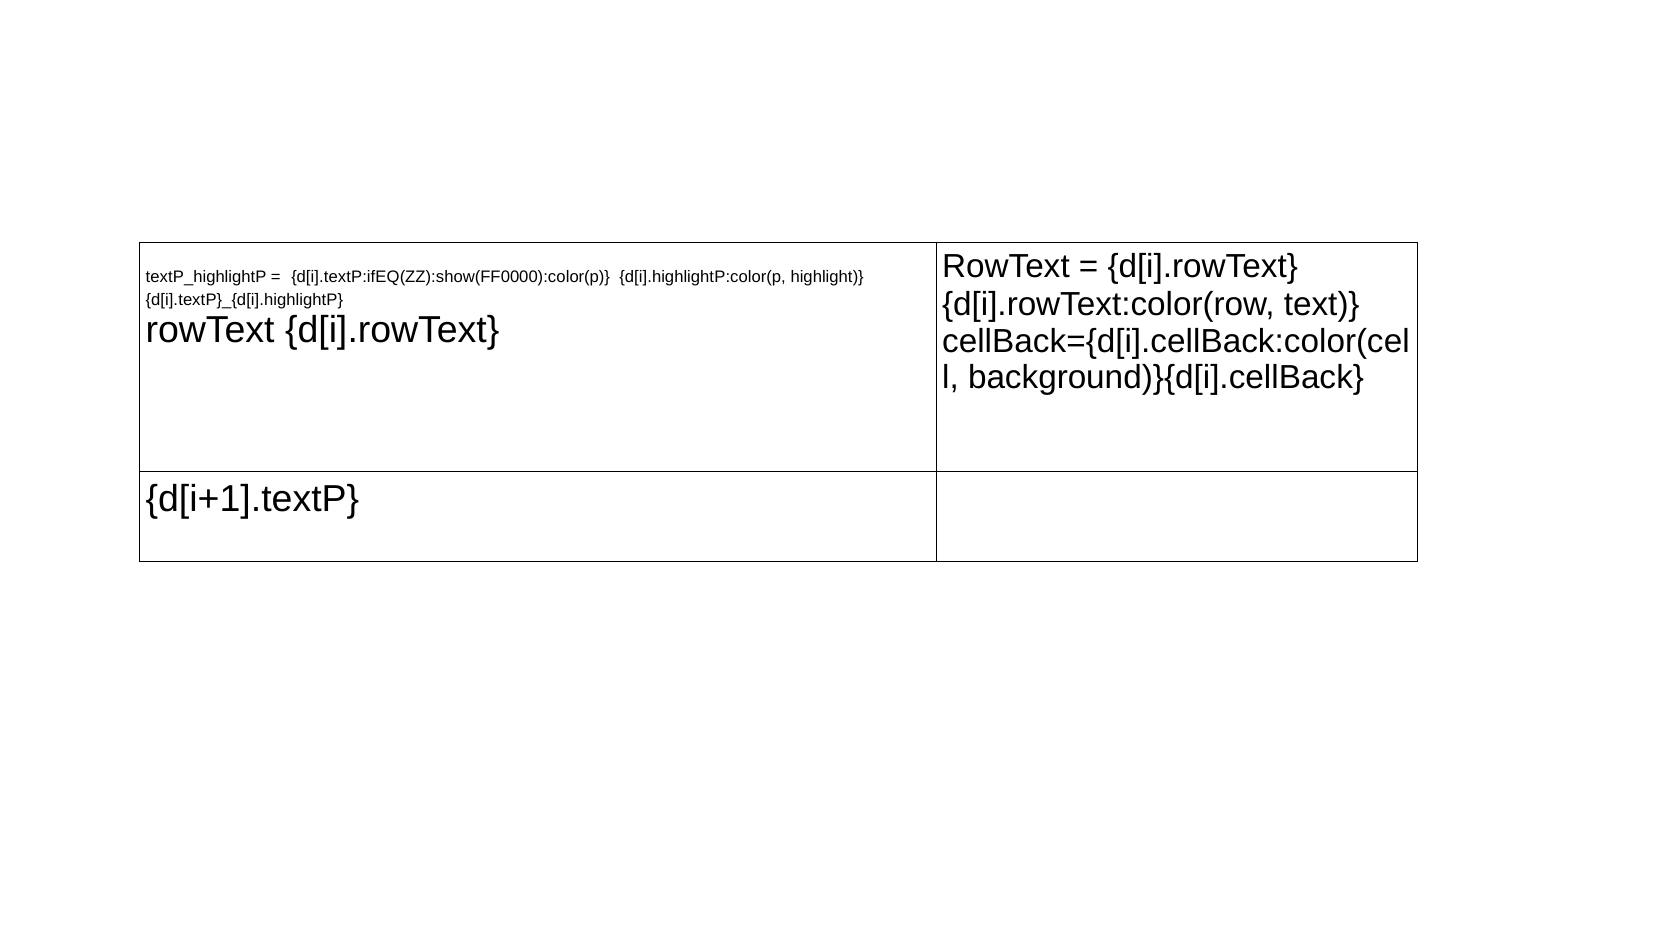

| textP\_highlightP = {d[i].textP:ifEQ(ZZ):show(FF0000):color(p)} {d[i].highlightP:color(p, highlight)} {d[i].textP}\_{d[i].highlightP} rowText {d[i].rowText} | RowText = {d[i].rowText}{d[i].rowText:color(row, text)} cellBack={d[i].cellBack:color(cell, background)}{d[i].cellBack} |
| --- | --- |
| {d[i+1].textP} | |